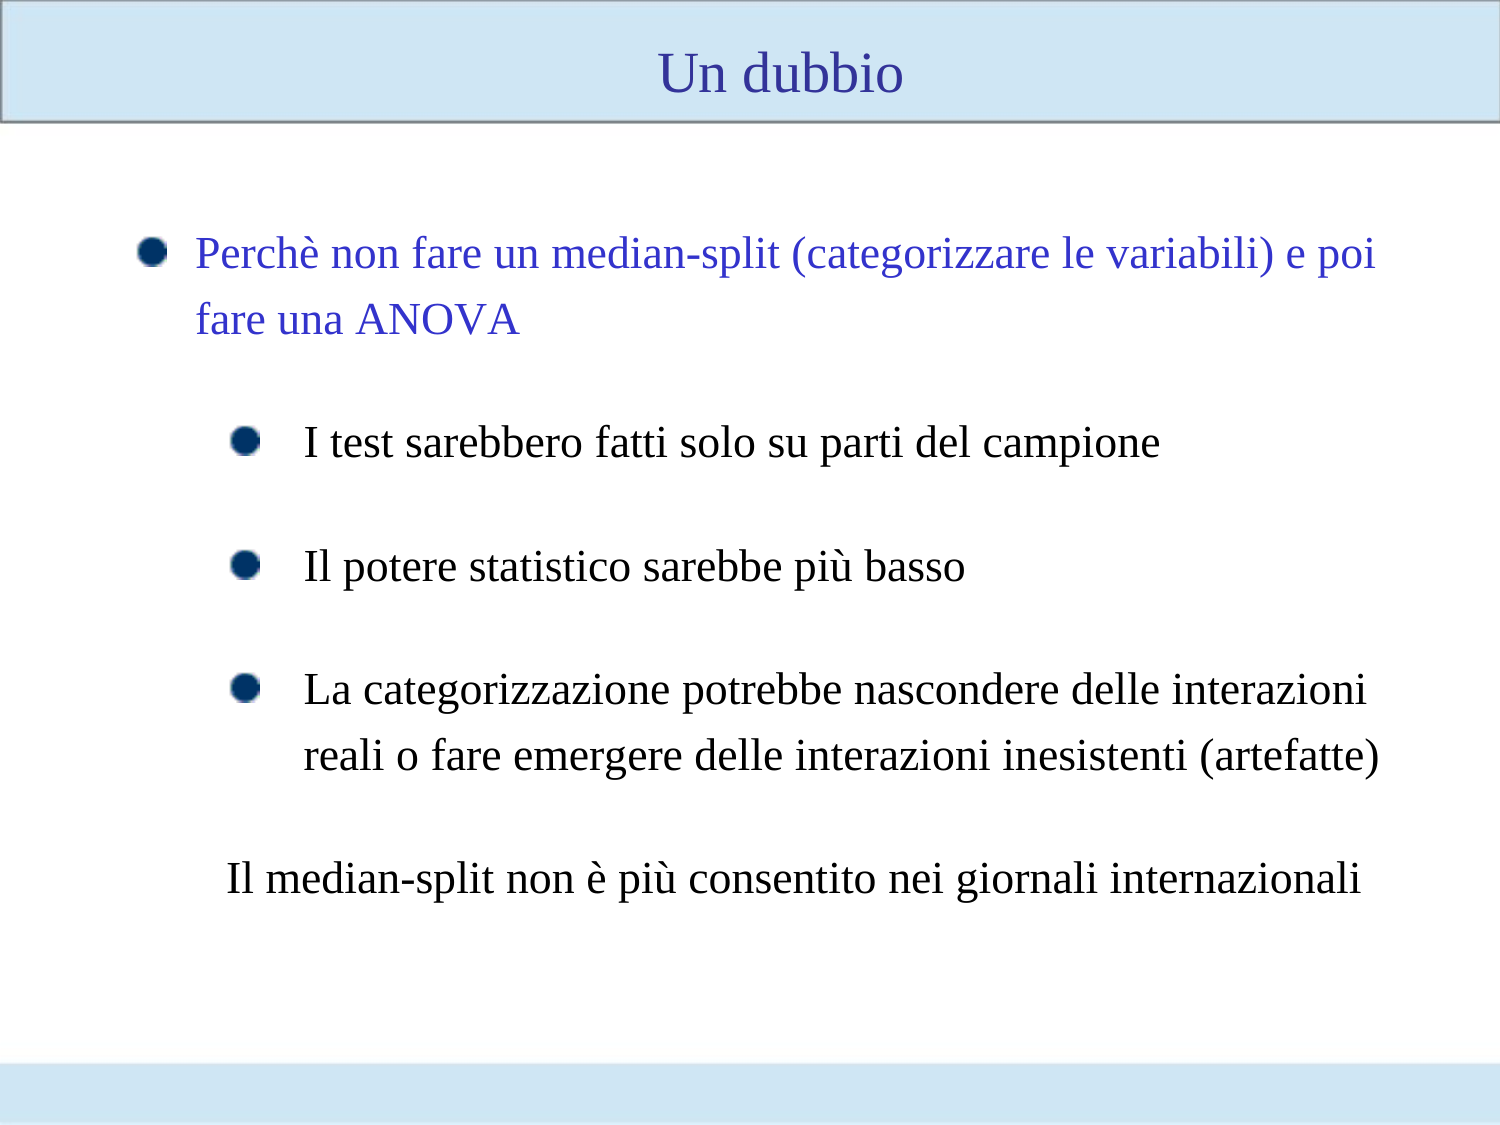

# Un dubbio
Perchè non fare un median-split (categorizzare le variabili) e poi fare una ANOVA
I test sarebbero fatti solo su parti del campione
Il potere statistico sarebbe più basso
La categorizzazione potrebbe nascondere delle interazioni reali o fare emergere delle interazioni inesistenti (artefatte)
Il median-split non è più consentito nei giornali internazionali